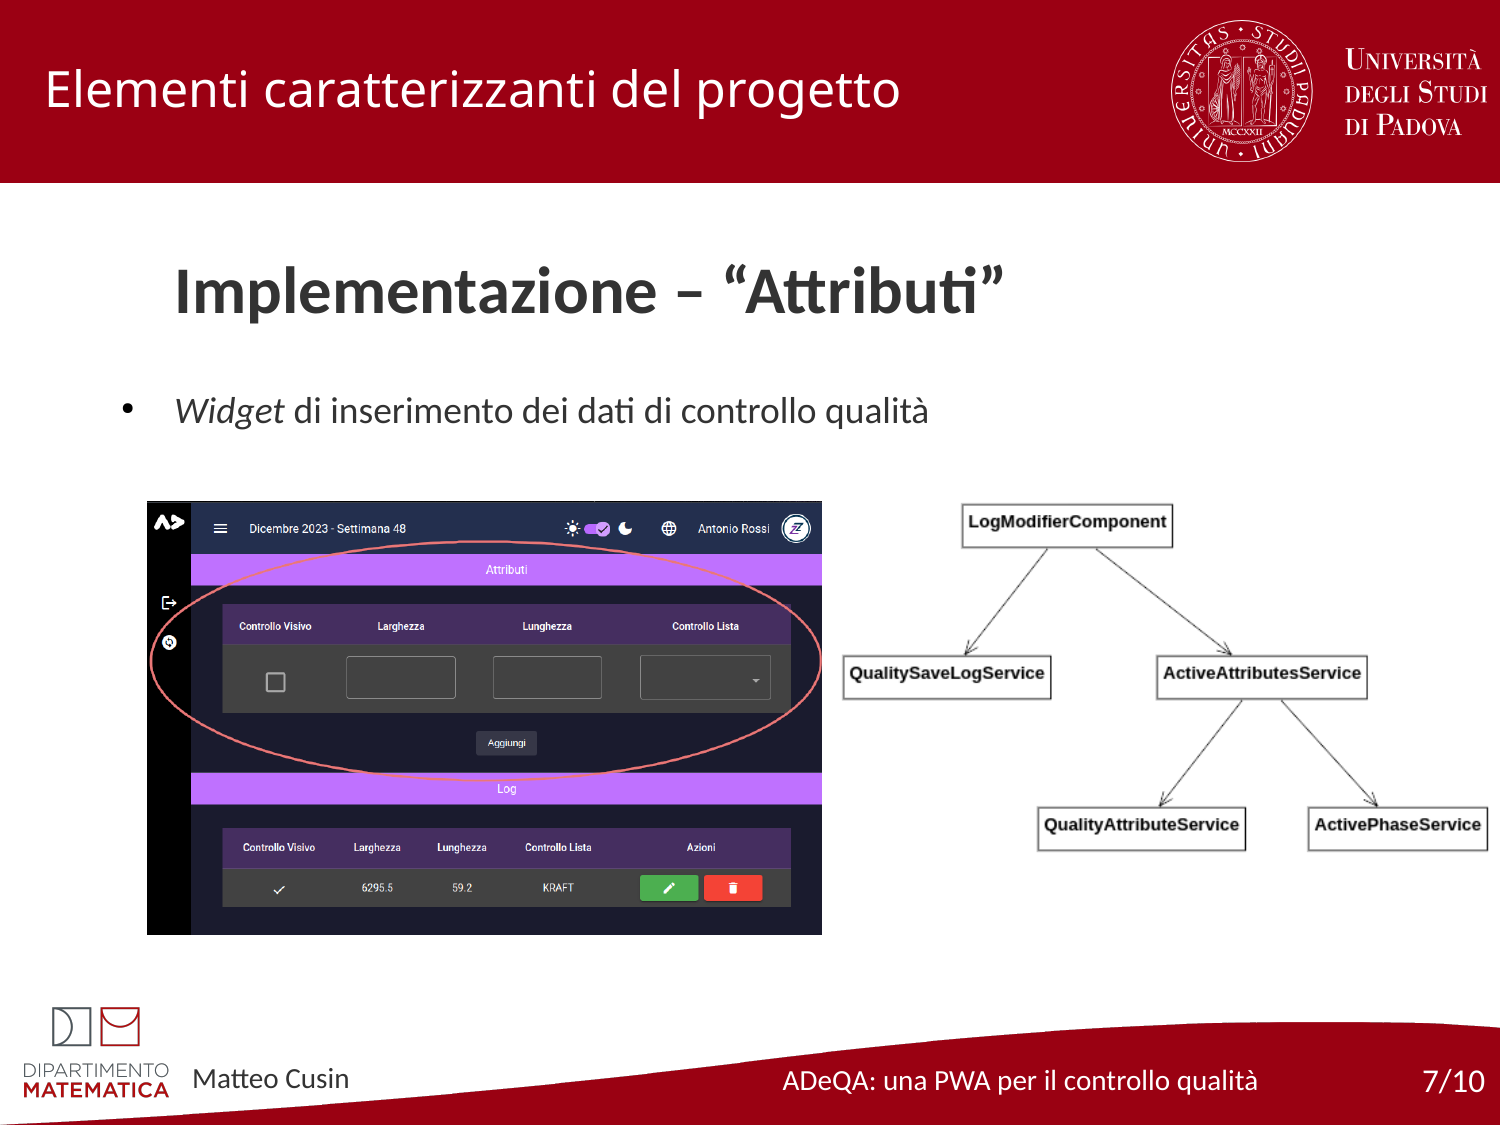

# Elementi caratterizzanti del progetto
Implementazione – “Attributi”
Widget di inserimento dei dati di controllo qualità
Matteo Cusin
ADeQA: una PWA per il controllo qualità
7/10